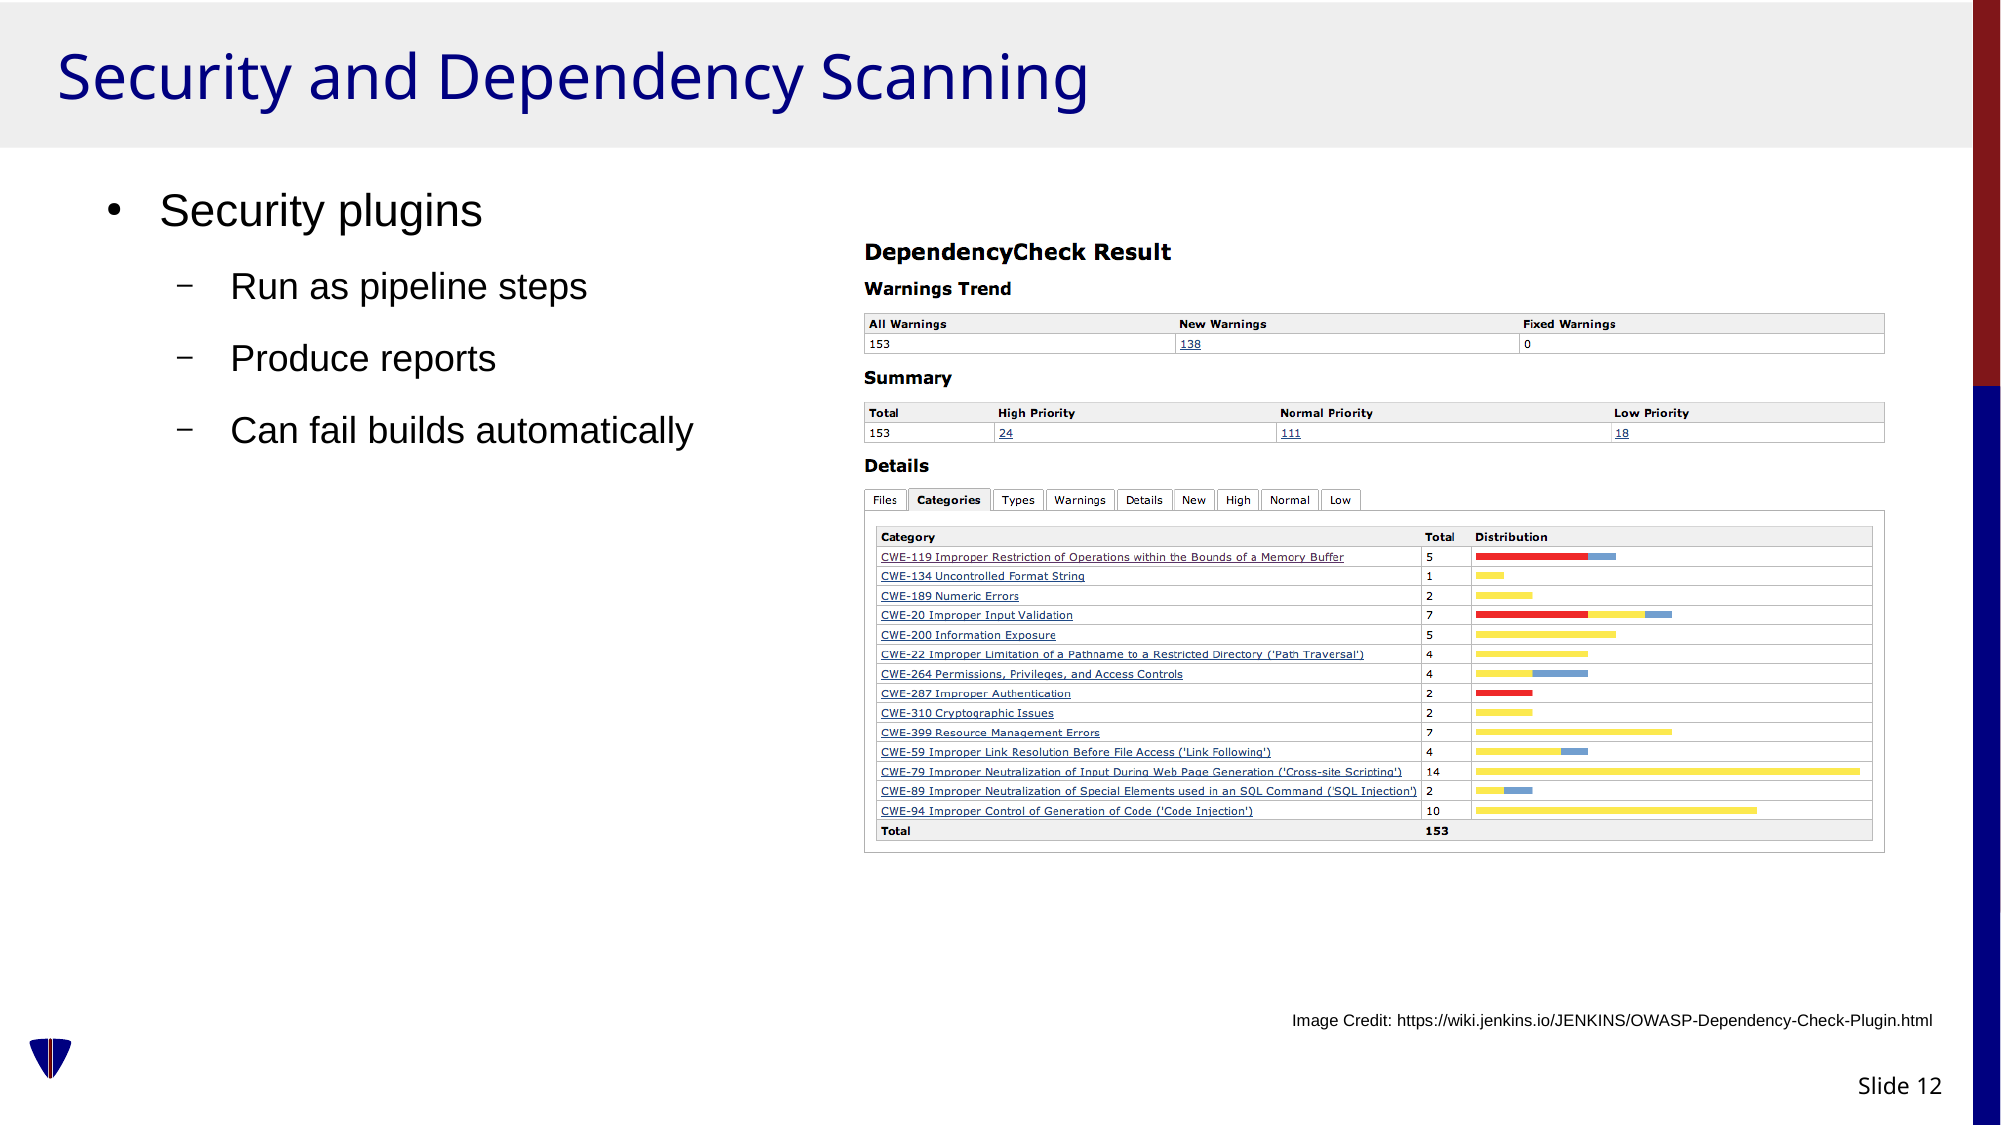

# Security and Dependency Scanning
Security plugins
Run as pipeline steps
Produce reports
Can fail builds automatically
Image Credit: https://wiki.jenkins.io/JENKINS/OWASP-Dependency-Check-Plugin.html